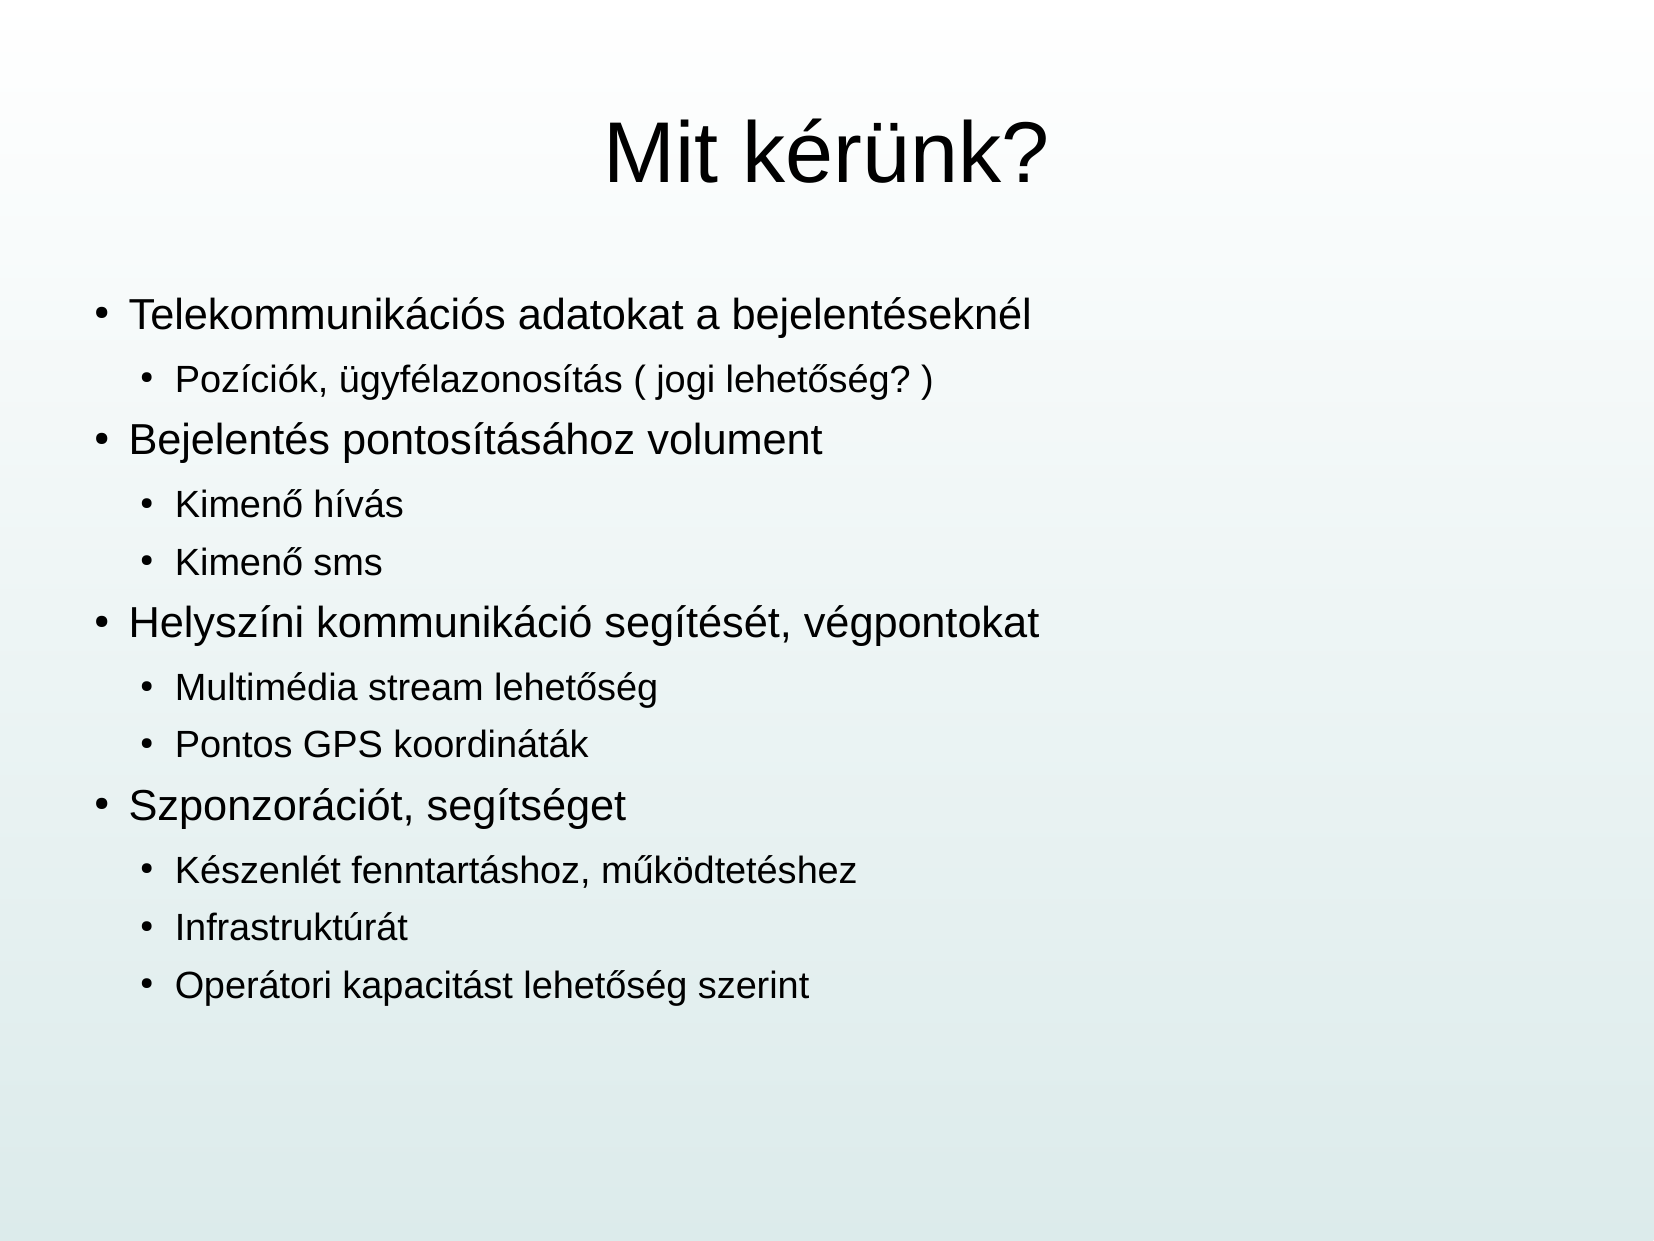

# Mit kérünk?
Telekommunikációs adatokat a bejelentéseknél
Pozíciók, ügyfélazonosítás ( jogi lehetőség? )
Bejelentés pontosításához volument
Kimenő hívás
Kimenő sms
Helyszíni kommunikáció segítését, végpontokat
Multimédia stream lehetőség
Pontos GPS koordináták
Szponzorációt, segítséget
Készenlét fenntartáshoz, működtetéshez
Infrastruktúrát
Operátori kapacitást lehetőség szerint